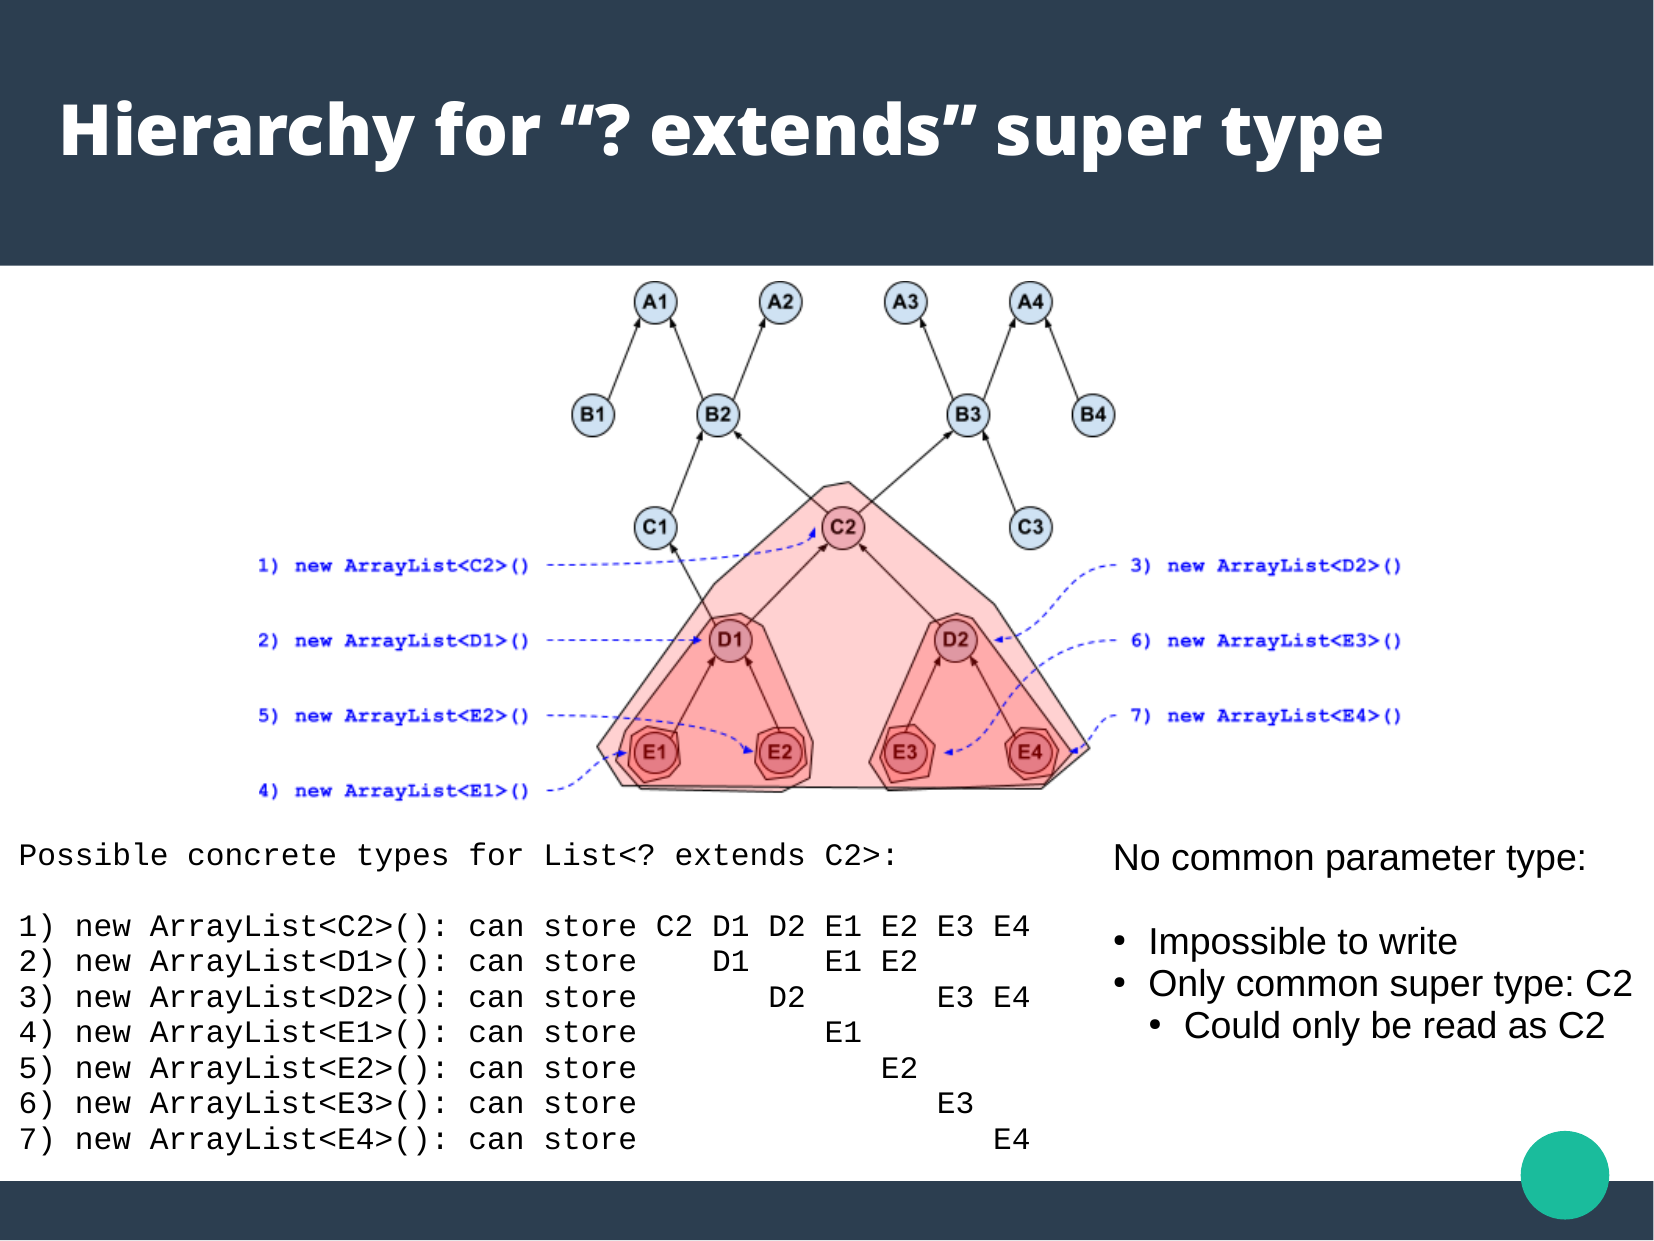

# Hierarchy for “? extends” super type
No common parameter type:
Impossible to write
Only common super type: C2
Could only be read as C2
Possible concrete types for List<? extends C2>:
1) new ArrayList<C2>(): can store C2 D1 D2 E1 E2 E3 E4
2) new ArrayList<D1>(): can store D1 E1 E2
3) new ArrayList<D2>(): can store D2 E3 E4
4) new ArrayList<E1>(): can store E1
5) new ArrayList<E2>(): can store E2
6) new ArrayList<E3>(): can store E3
7) new ArrayList<E4>(): can store E4